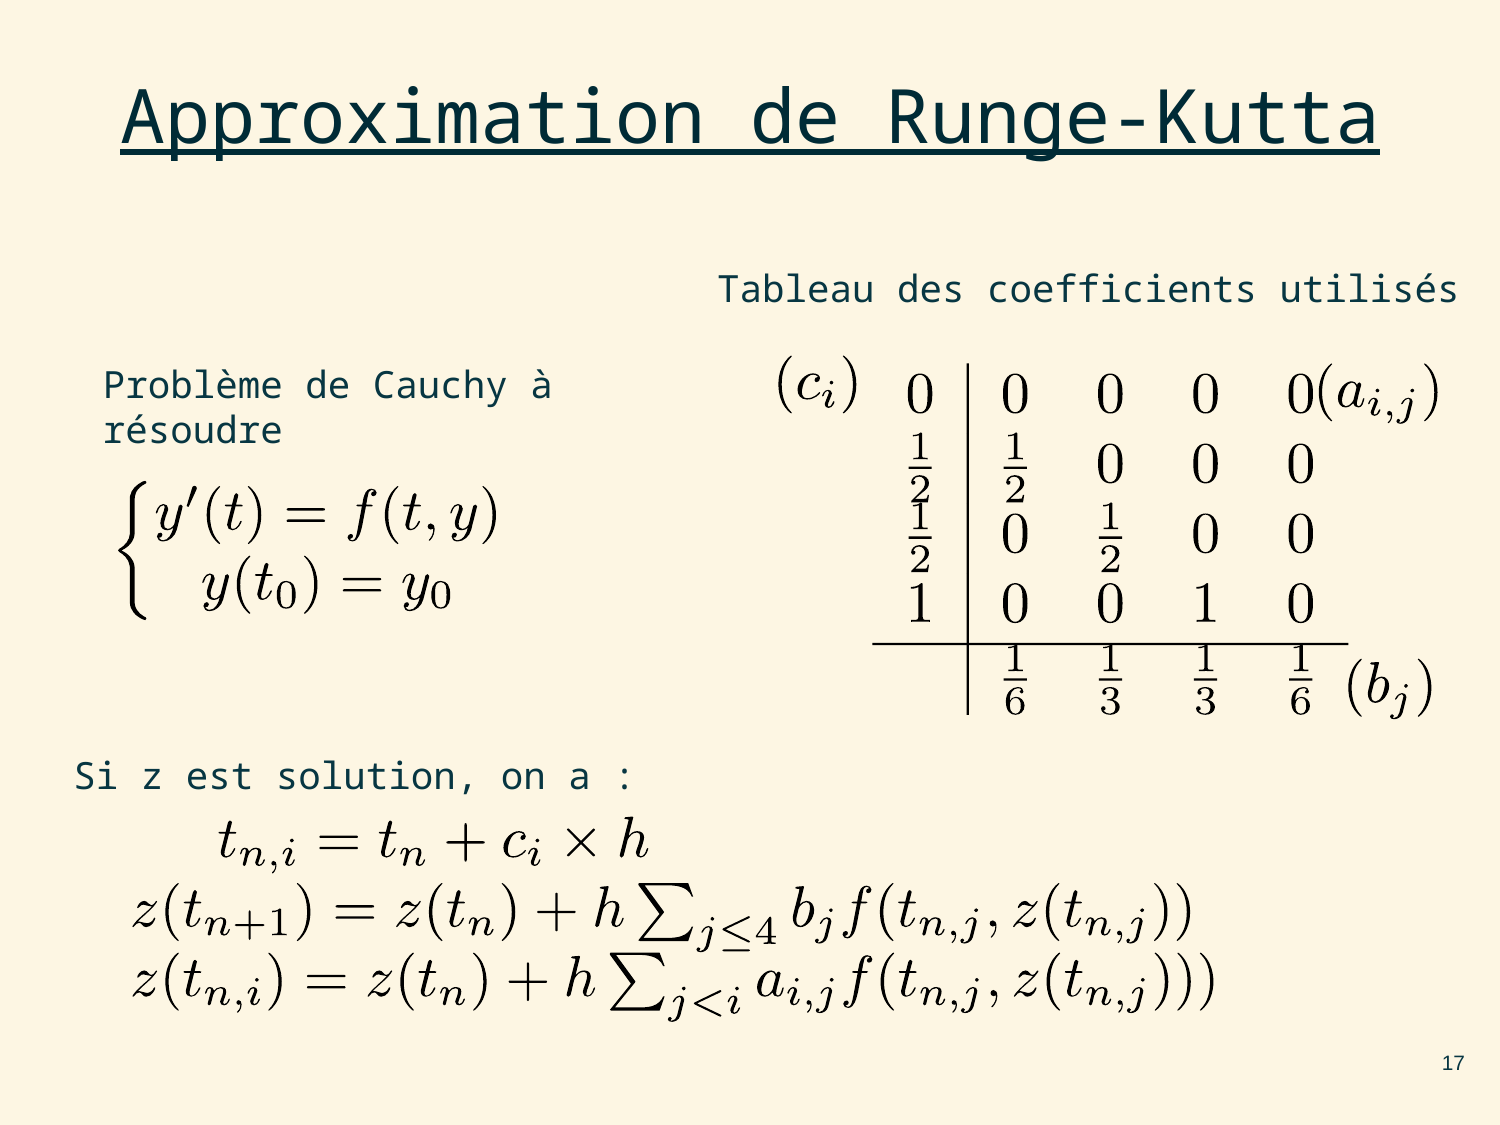

# Approximation de Runge-Kutta
Tableau des coefficients utilisés
Problème de Cauchy à résoudre
Si z est solution, on a :
17